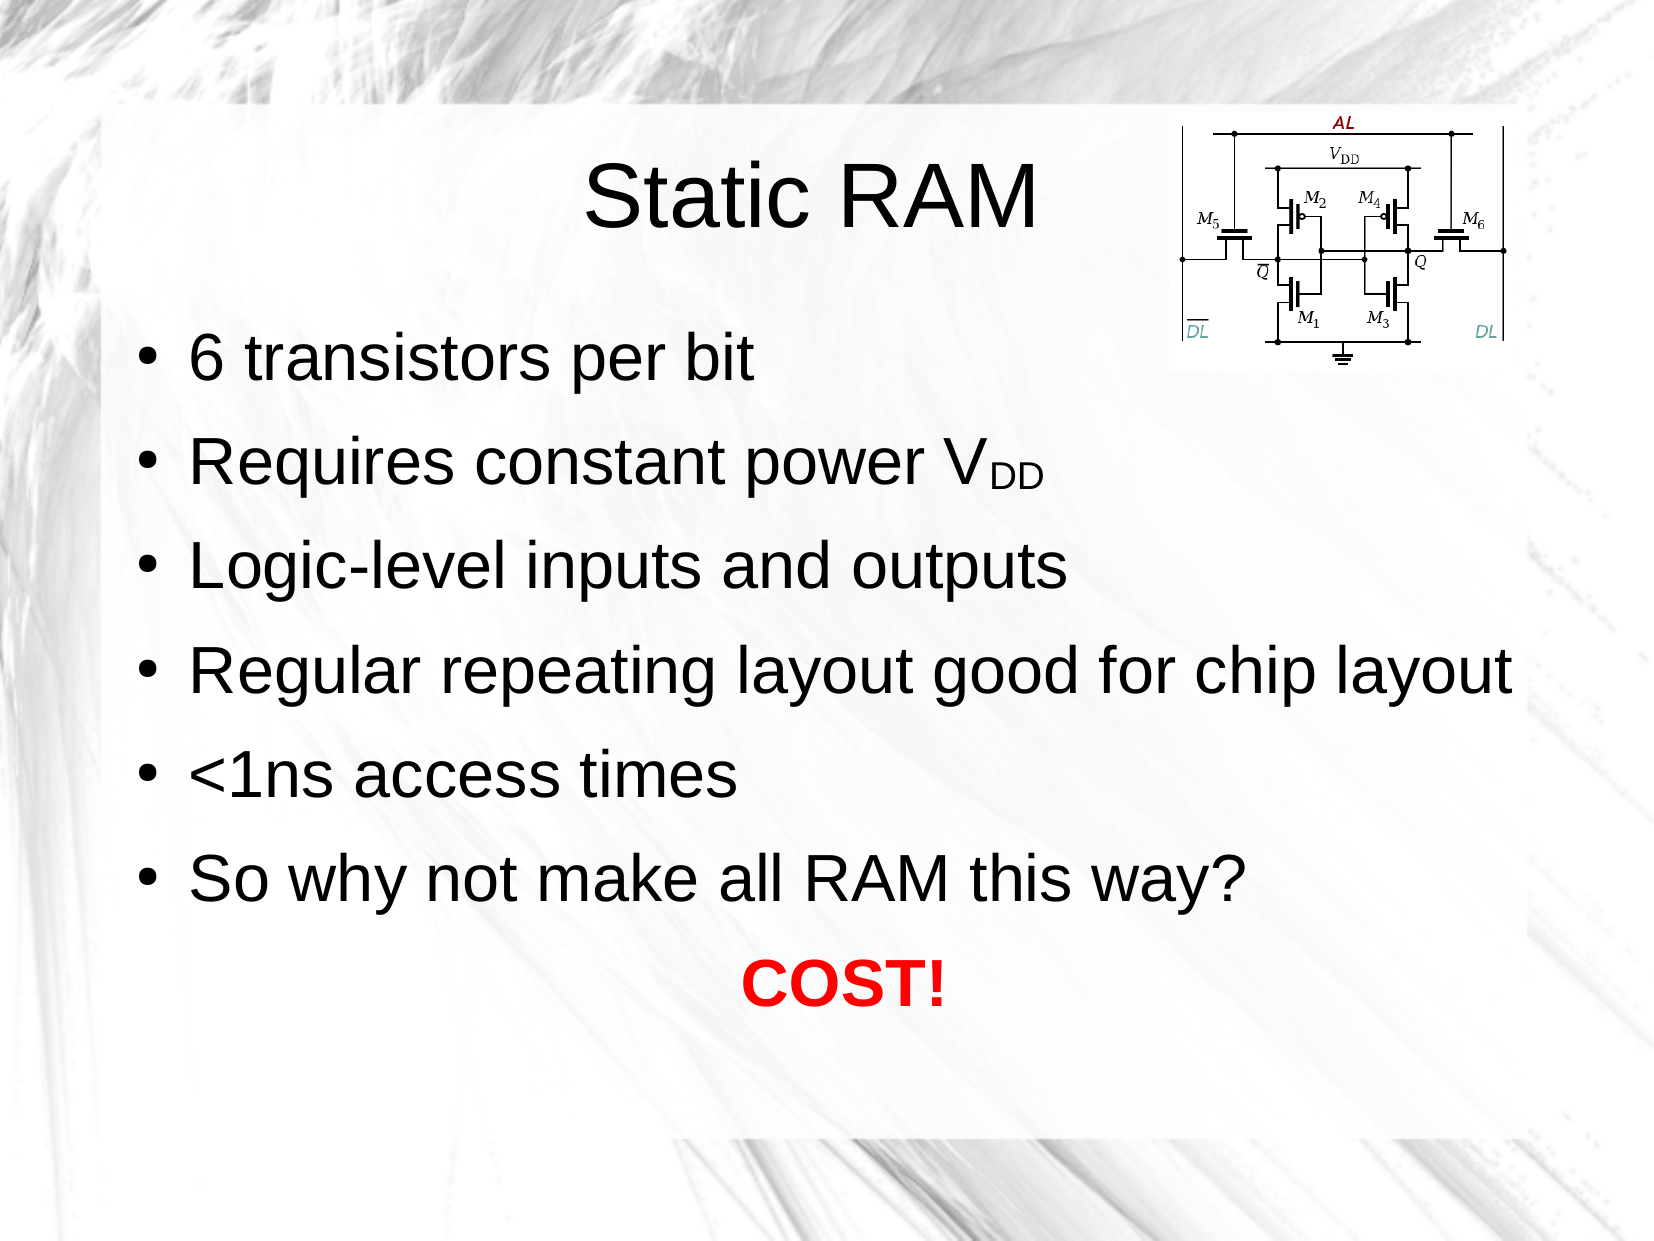

# Static RAM
6 transistors per bit
Requires constant power VDD
Logic-level inputs and outputs
Regular repeating layout good for chip layout
<1ns access times
So why not make all RAM this way?
COST!